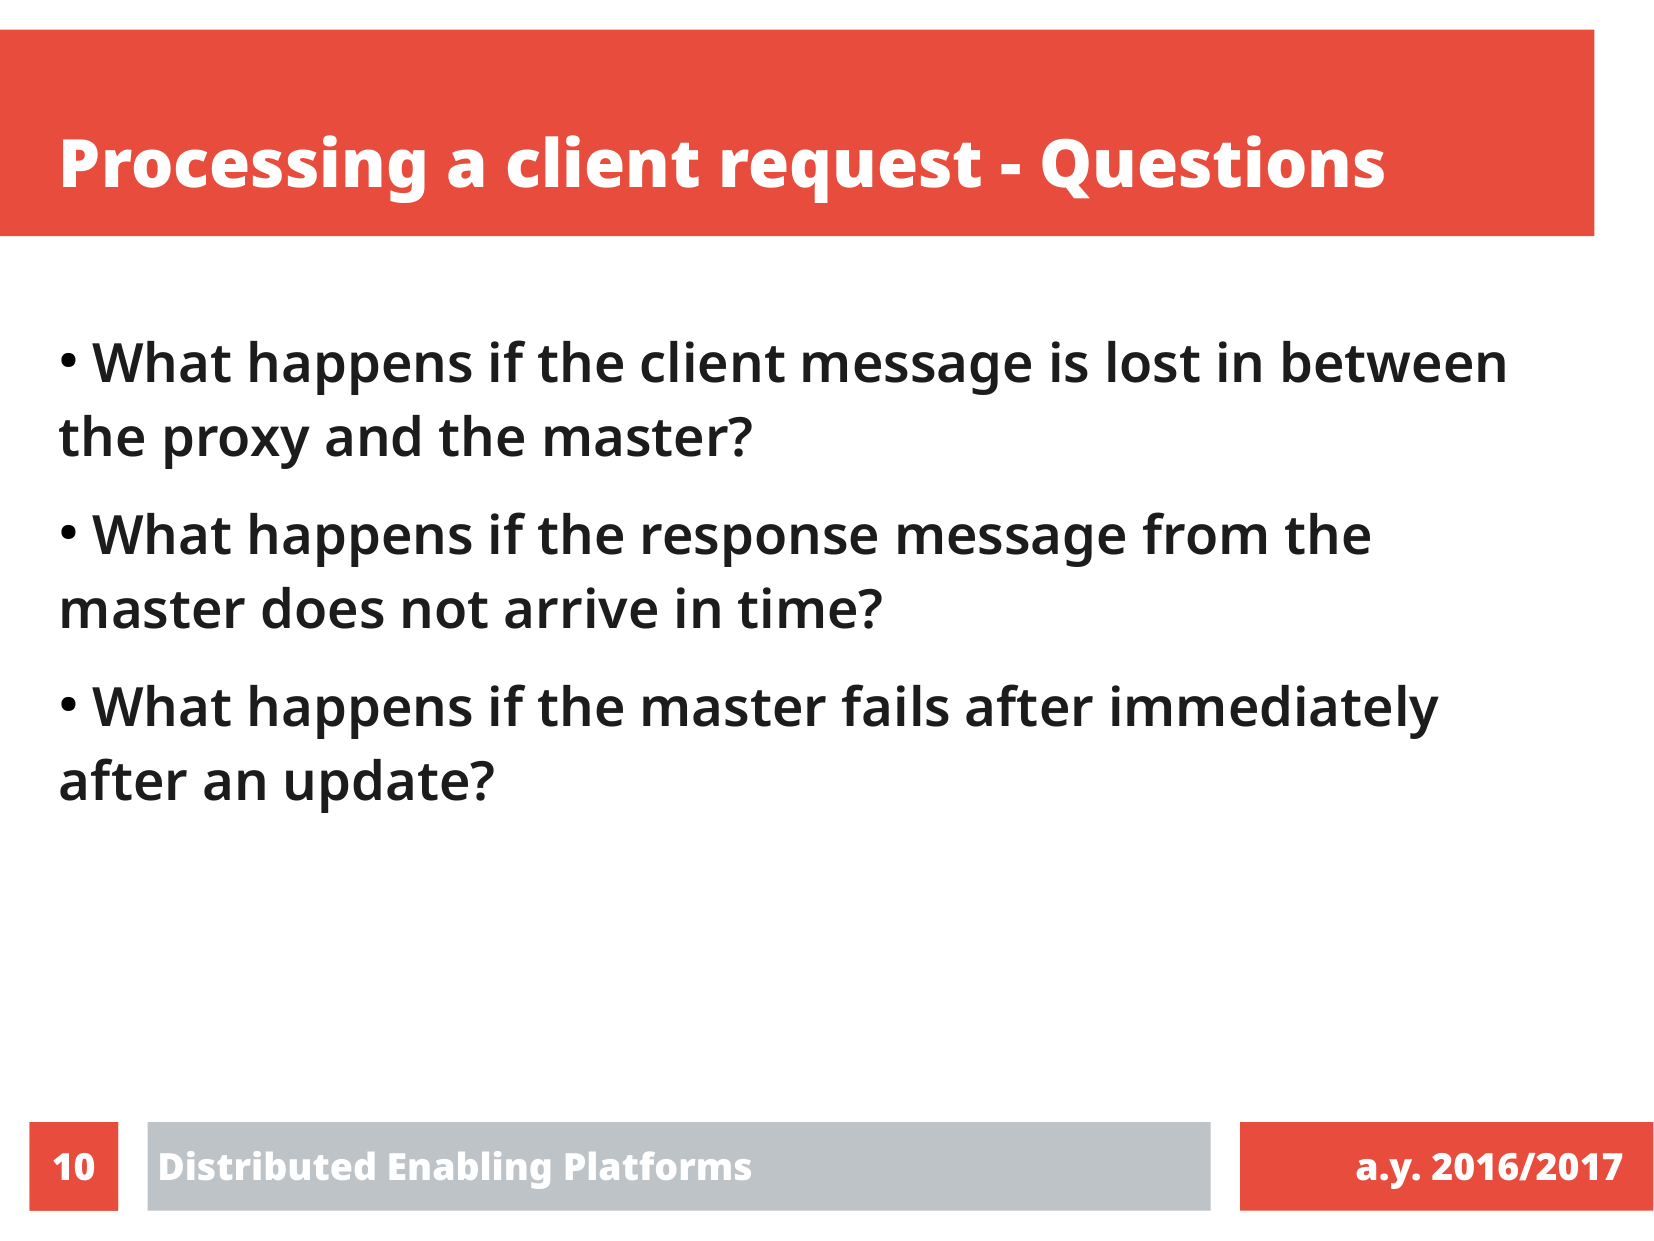

# Processing a client request - Questions
 What happens if the client message is lost in between the proxy and the master?
 What happens if the response message from the master does not arrive in time?
 What happens if the master fails after immediately after an update?
10
Distributed Enabling Platforms
a.y. 2016/2017